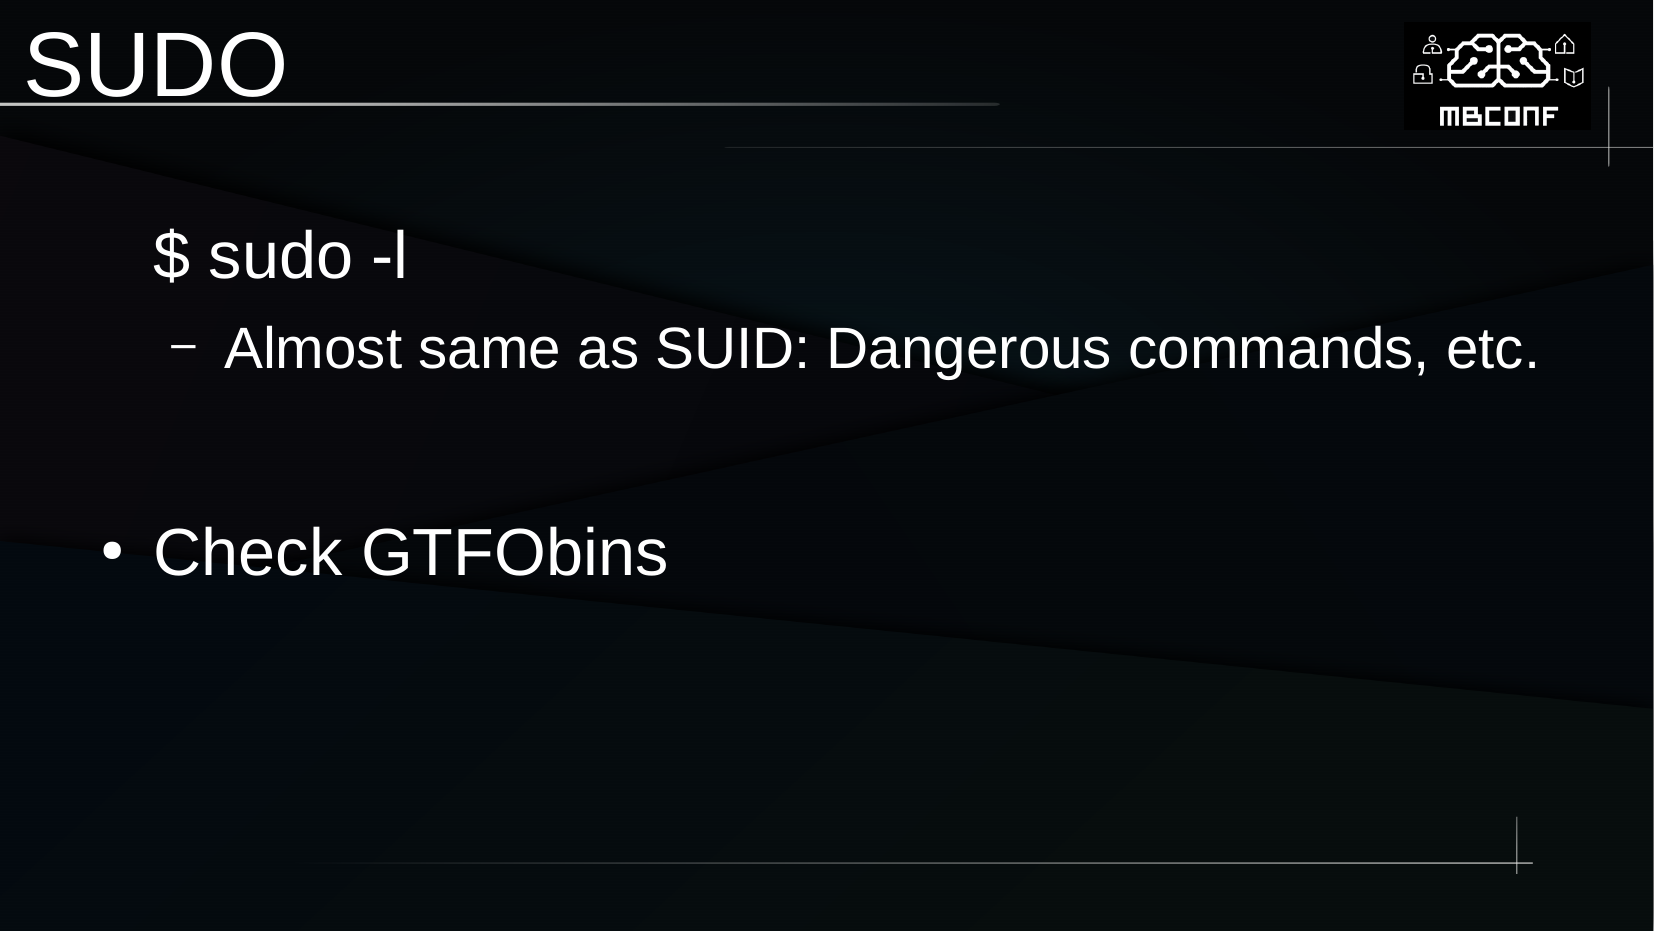

# SUDO
$ sudo -l
Almost same as SUID: Dangerous commands, etc.
Check GTFObins